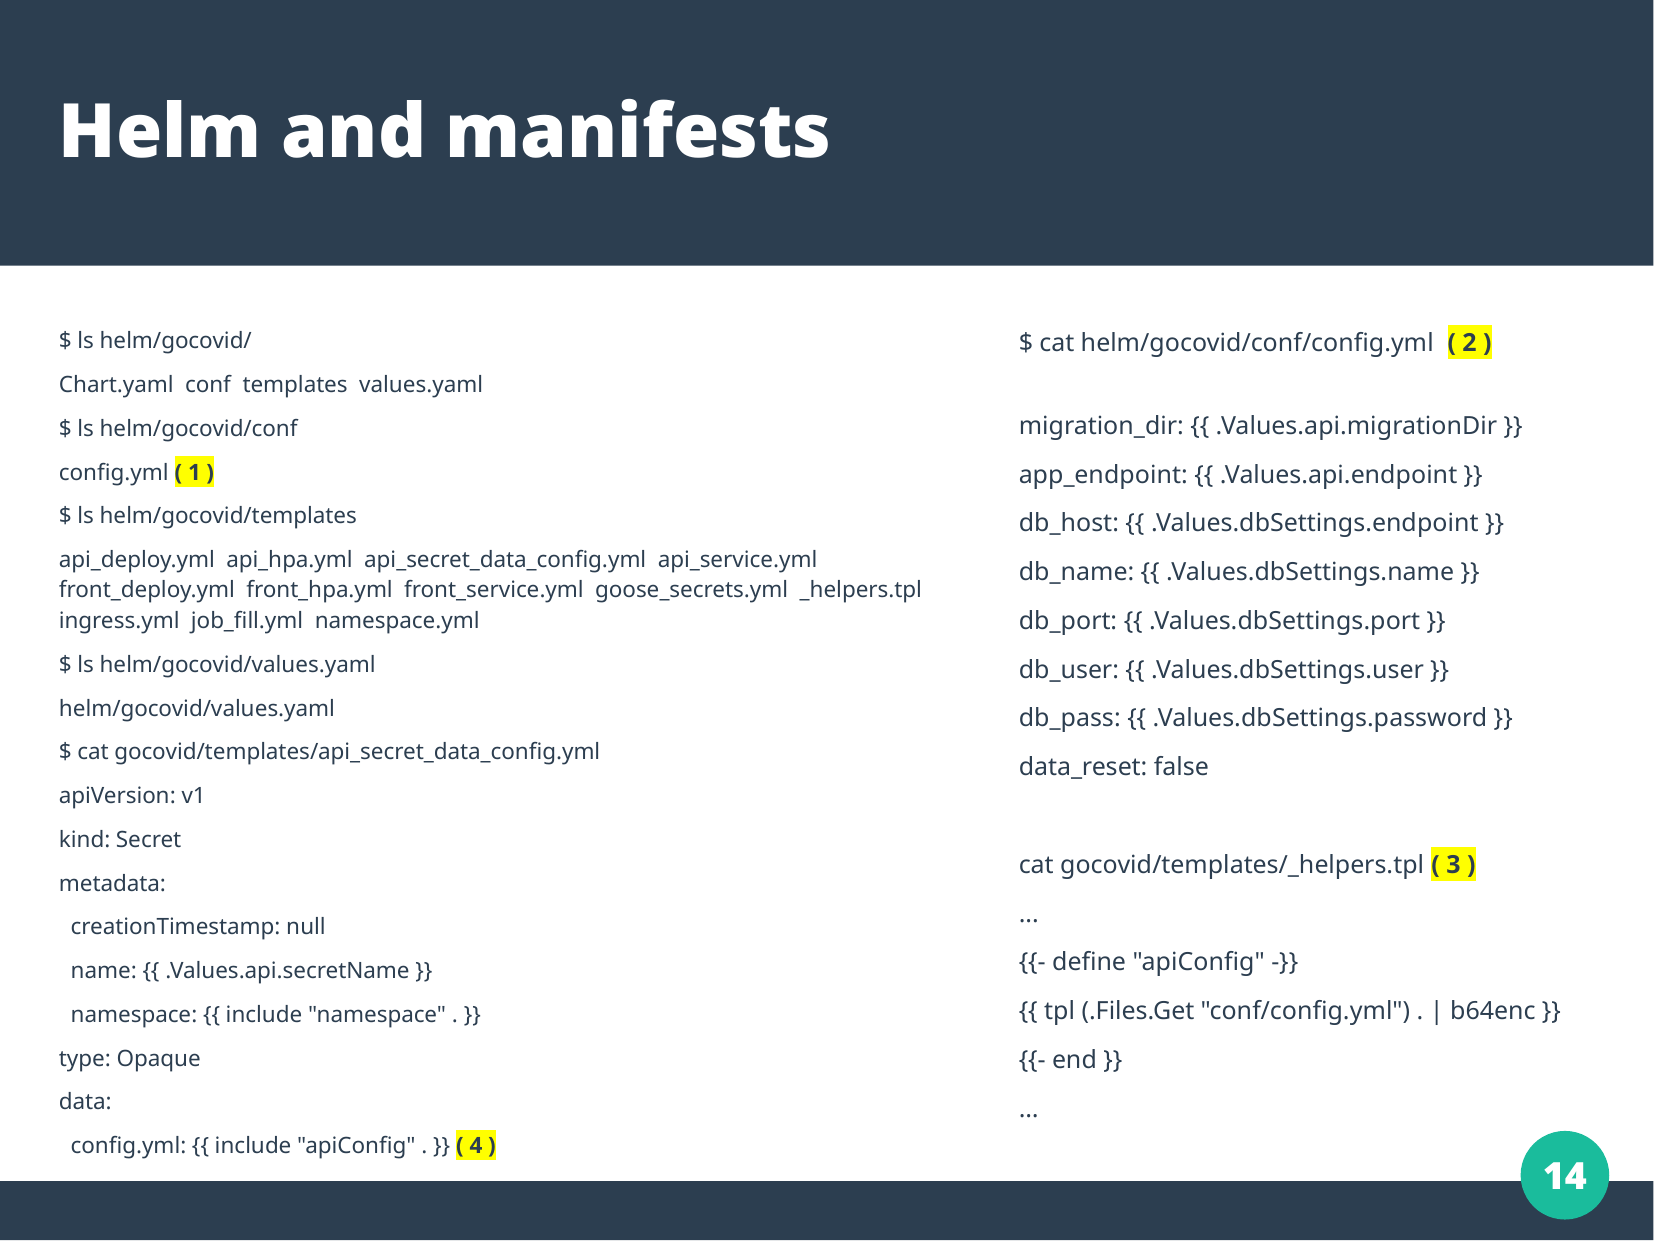

# Helm and manifests
$ ls helm/gocovid/
Chart.yaml conf templates values.yaml
$ ls helm/gocovid/conf
config.yml ( 1 )
$ ls helm/gocovid/templates
api_deploy.yml api_hpa.yml api_secret_data_config.yml api_service.yml front_deploy.yml front_hpa.yml front_service.yml goose_secrets.yml _helpers.tpl ingress.yml job_fill.yml namespace.yml
$ ls helm/gocovid/values.yaml
helm/gocovid/values.yaml
$ cat gocovid/templates/api_secret_data_config.yml
apiVersion: v1
kind: Secret
metadata:
 creationTimestamp: null
 name: {{ .Values.api.secretName }}
 namespace: {{ include "namespace" . }}
type: Opaque
data:
 config.yml: {{ include "apiConfig" . }} ( 4 )
$ cat helm/gocovid/conf/config.yml ( 2 )
migration_dir: {{ .Values.api.migrationDir }}
app_endpoint: {{ .Values.api.endpoint }}
db_host: {{ .Values.dbSettings.endpoint }}
db_name: {{ .Values.dbSettings.name }}
db_port: {{ .Values.dbSettings.port }}
db_user: {{ .Values.dbSettings.user }}
db_pass: {{ .Values.dbSettings.password }}
data_reset: false
cat gocovid/templates/_helpers.tpl ( 3 )
...
{{- define "apiConfig" -}}
{{ tpl (.Files.Get "conf/config.yml") . | b64enc }}
{{- end }}
…
14